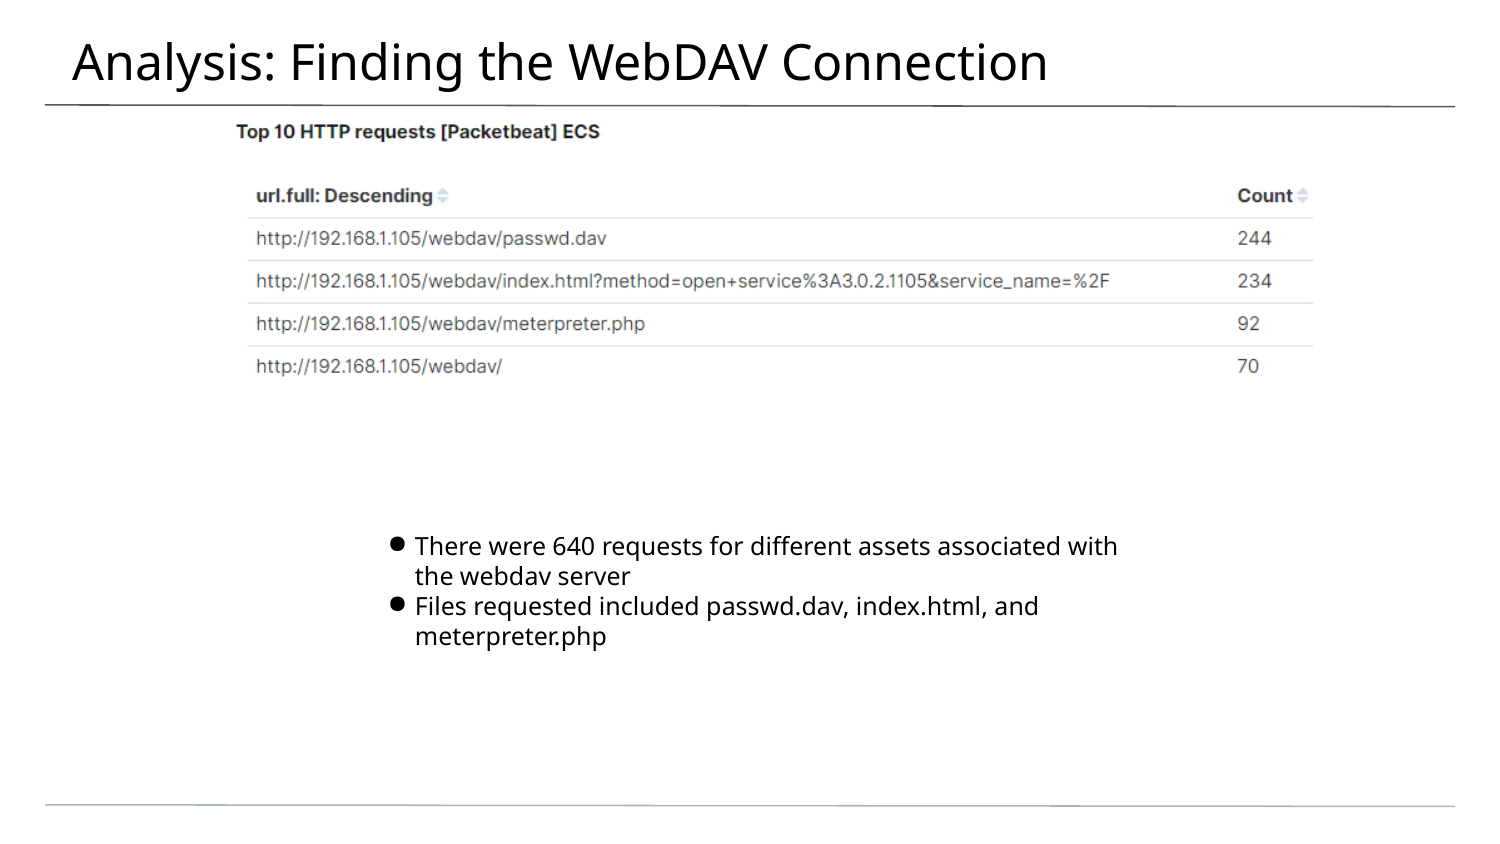

# Analysis: Finding the WebDAV Connection
There were 640 requests for different assets associated with the webdav server
Files requested included passwd.dav, index.html, and meterpreter.php